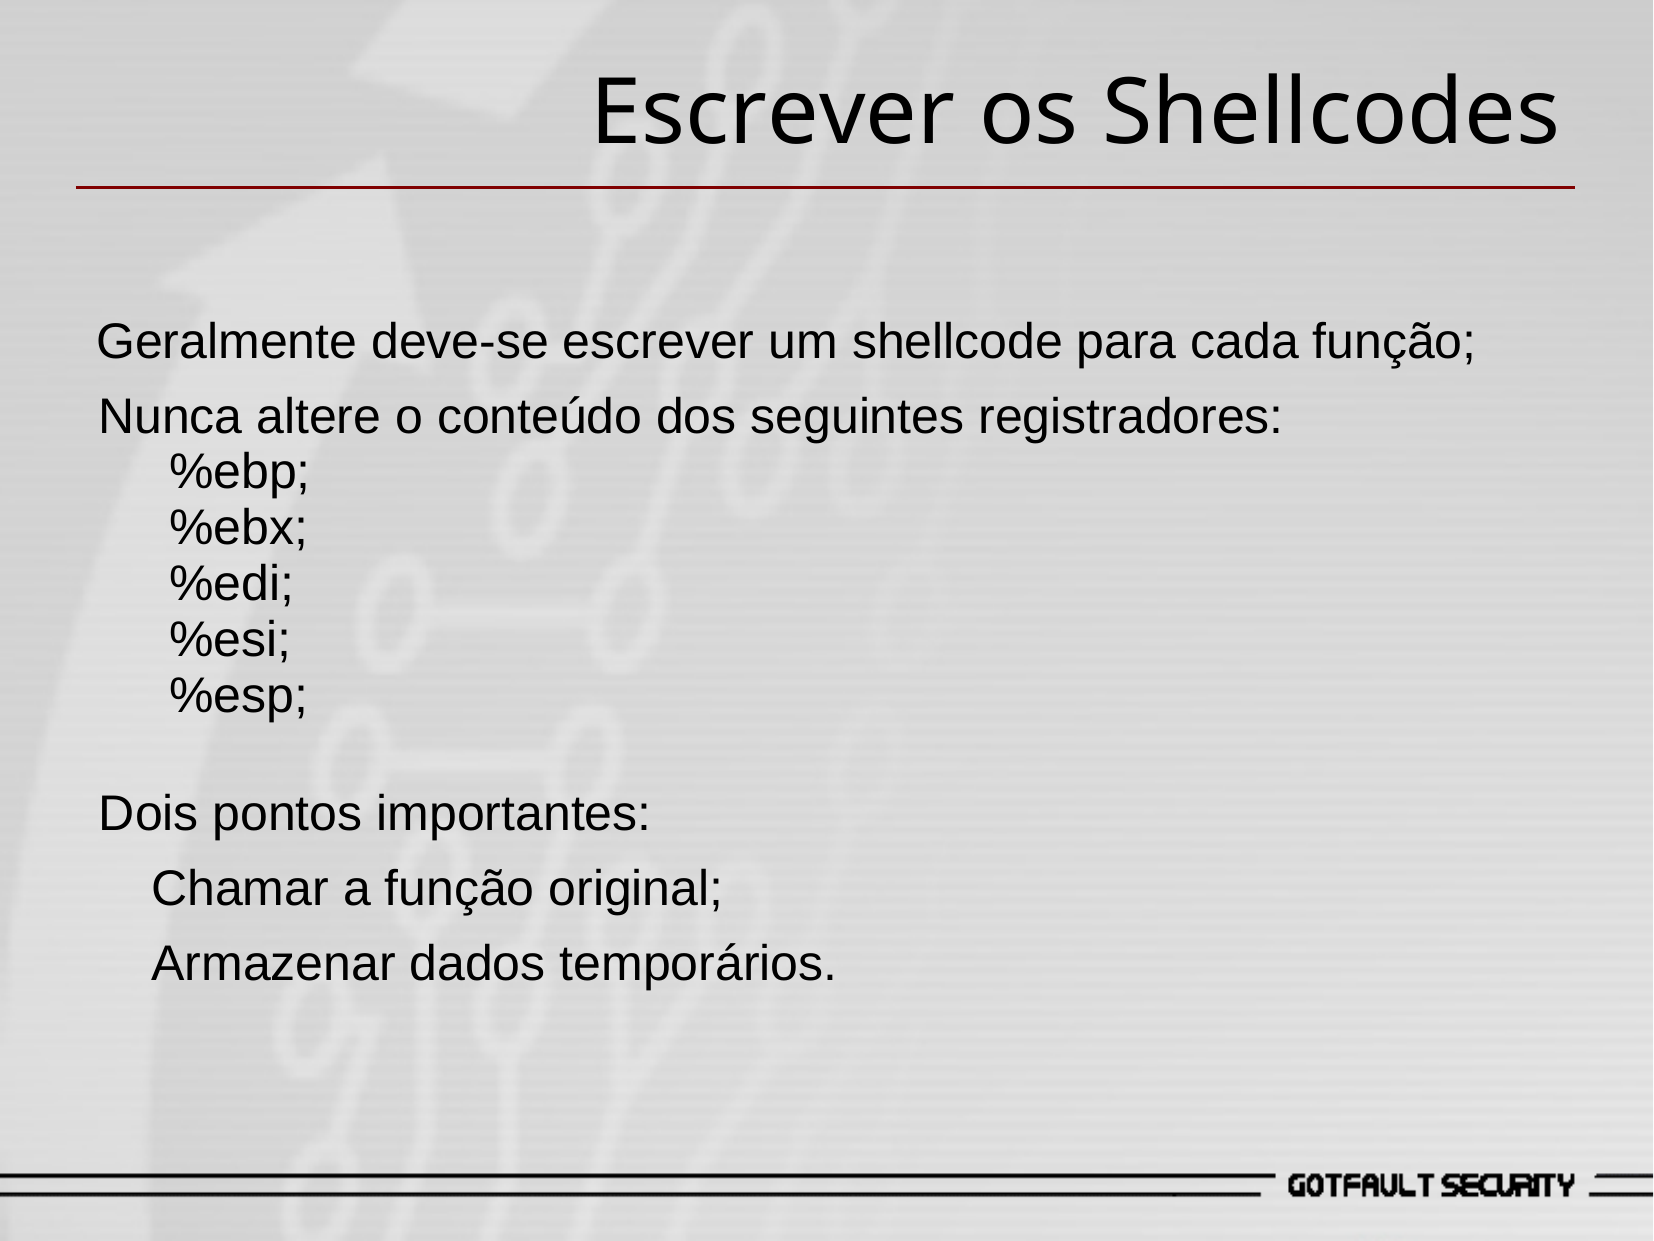

Escrever os Shellcodes
 Geralmente deve-se escrever um shellcode para cada função;
 Nunca altere o conteúdo dos seguintes registradores:
 %ebp;
 %ebx;
 %edi;
 %esi;
 %esp;
 Dois pontos importantes:
 Chamar a função original;
 Armazenar dados temporários.